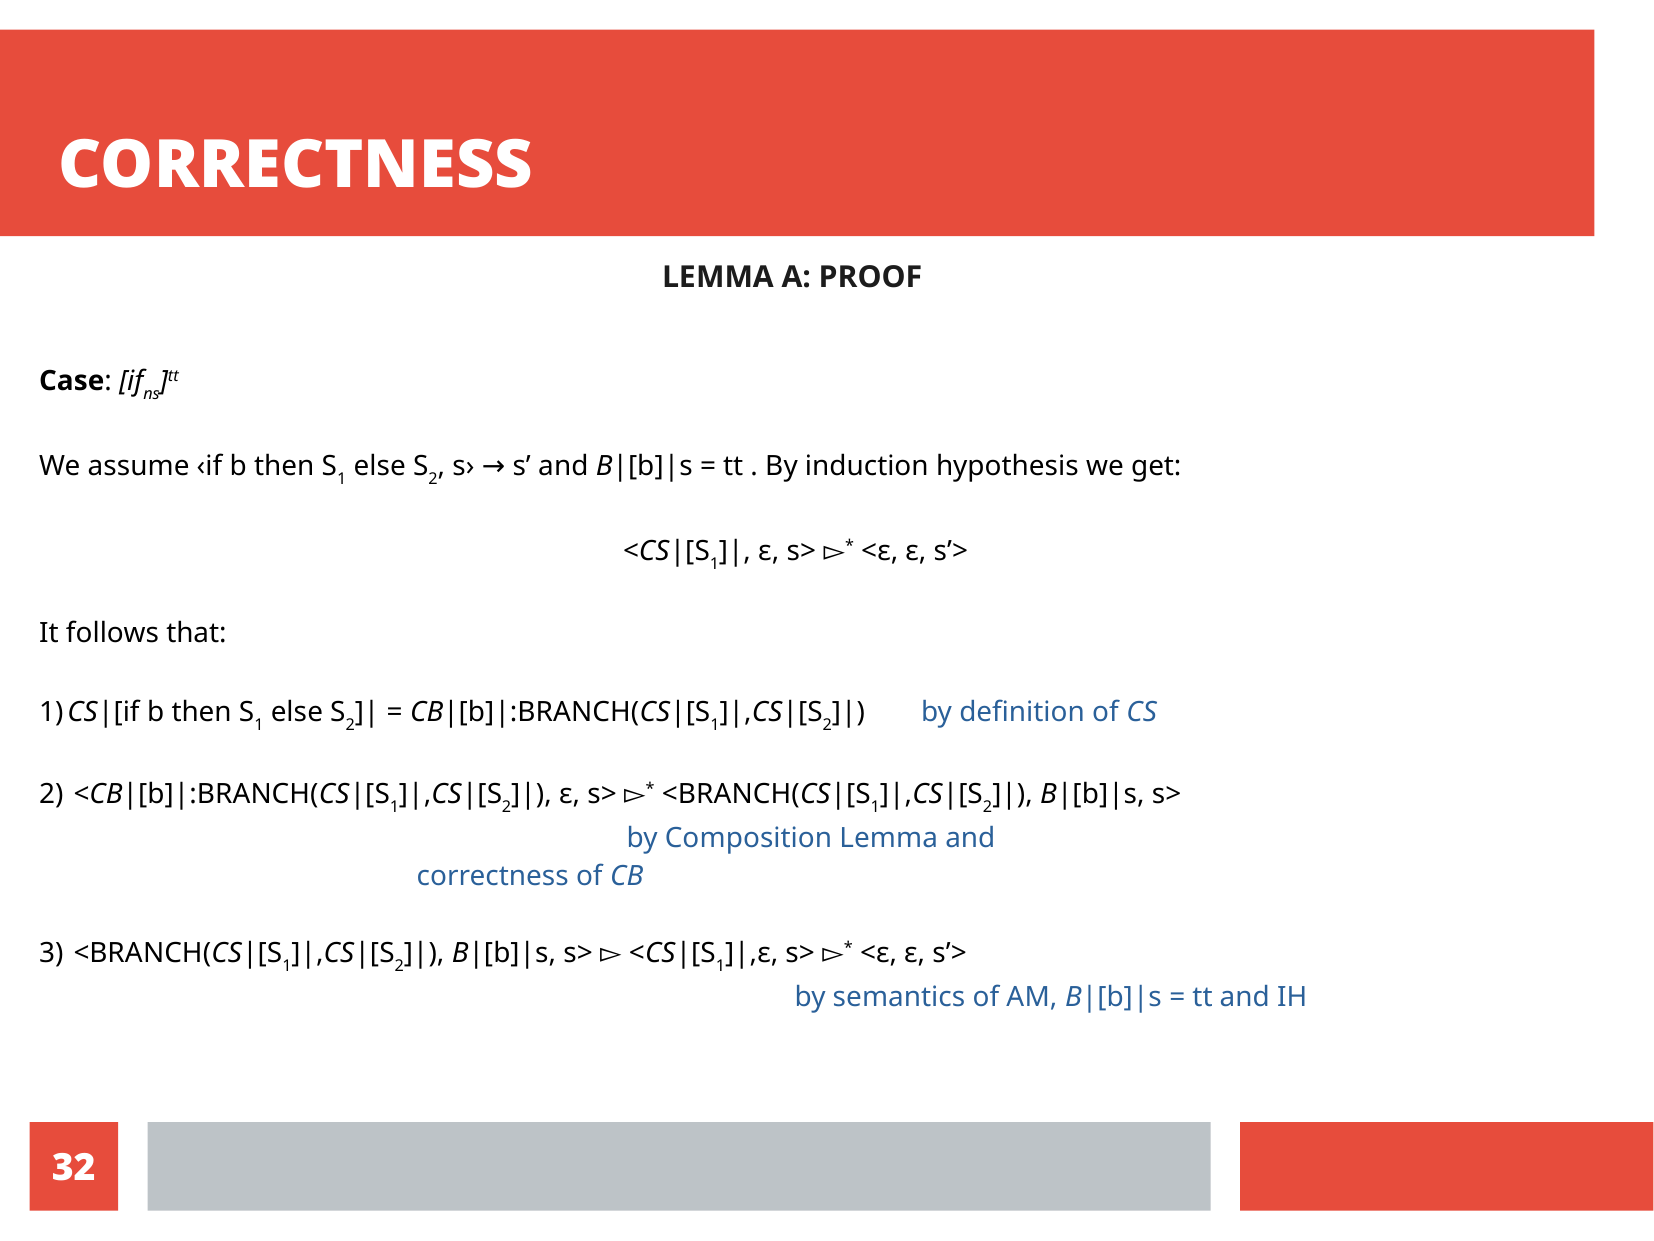

# CORRECTNESS
LEMMA A: PROOF
Case: [ifns]tt
We assume ‹if b then S1 else S2, s› → s’ and B|[b]|s = tt . By induction hypothesis we get:
 <CS|[S1]|, ε, s> ▻* <ε, ε, s’>
It follows that:
 CS|[if b then S1 else S2]| = CB|[b]|:BRANCH(CS|[S1]|,CS|[S2]|) 		by definition of CS
 <CB|[b]|:BRANCH(CS|[S1]|,CS|[S2]|), ε, s> ▻* <BRANCH(CS|[S1]|,CS|[S2]|), B|[b]|s, s>									 	 	 	 	 	 	 	 	 	 	 	 	 	 	 	 	 	 	 	 	 	 by Composition Lemma and 		 	 	 	 	 	 	 	 	 	 	 	 	 	 	 	 	 	 	 	 	 correctness of CB
 <BRANCH(CS|[S1]|,CS|[S2]|), B|[b]|s, s> ▻ <CS|[S1]|,ε, s> ▻* <ε, ε, s’>
				 	 	 	 	 	 	 	 	 	 	 	 	 	 	 				 	 by semantics of AM, B|[b]|s = tt and IH
32